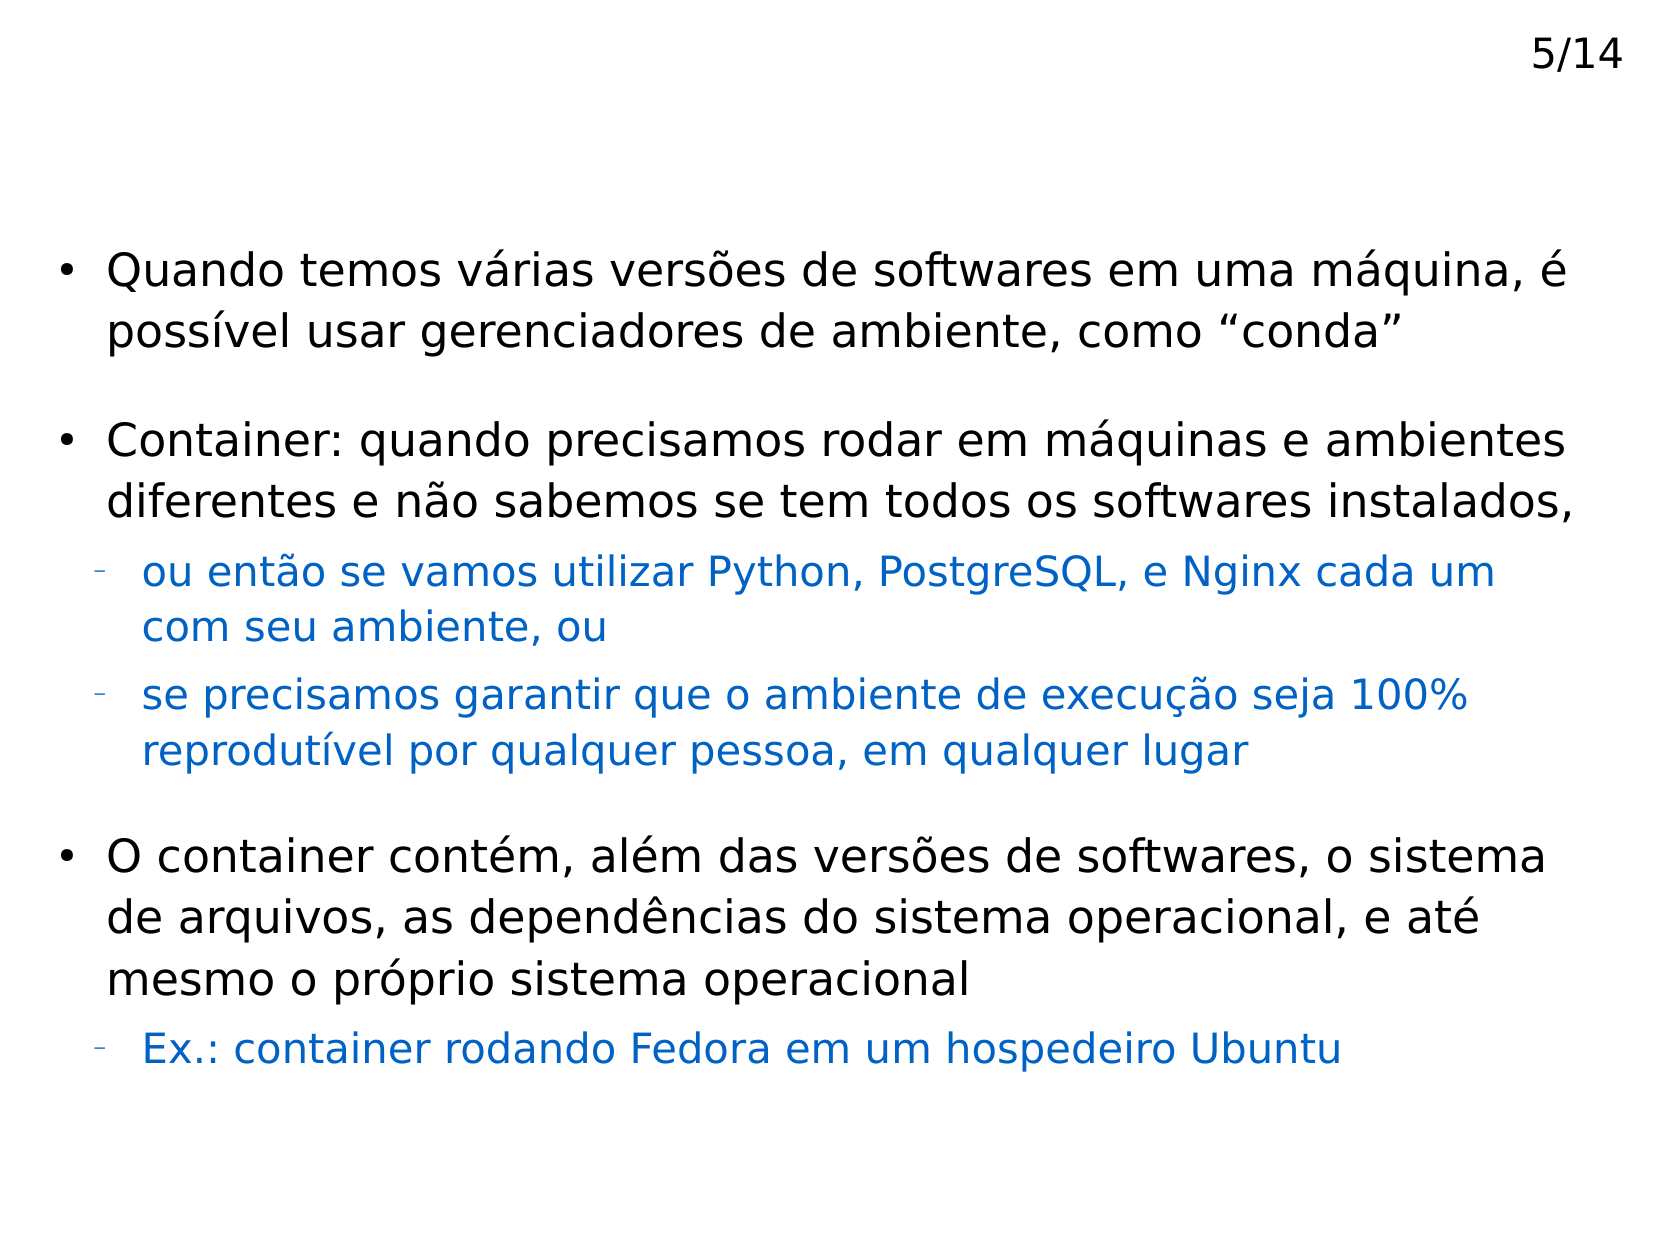

#
5
Quando temos várias versões de softwares em uma máquina, é possível usar gerenciadores de ambiente, como “conda”
Container: quando precisamos rodar em máquinas e ambientes diferentes e não sabemos se tem todos os softwares instalados,
ou então se vamos utilizar Python, PostgreSQL, e Nginx cada um com seu ambiente, ou
se precisamos garantir que o ambiente de execução seja 100% reprodutível por qualquer pessoa, em qualquer lugar
O container contém, além das versões de softwares, o sistema de arquivos, as dependências do sistema operacional, e até mesmo o próprio sistema operacional
Ex.: container rodando Fedora em um hospedeiro Ubuntu